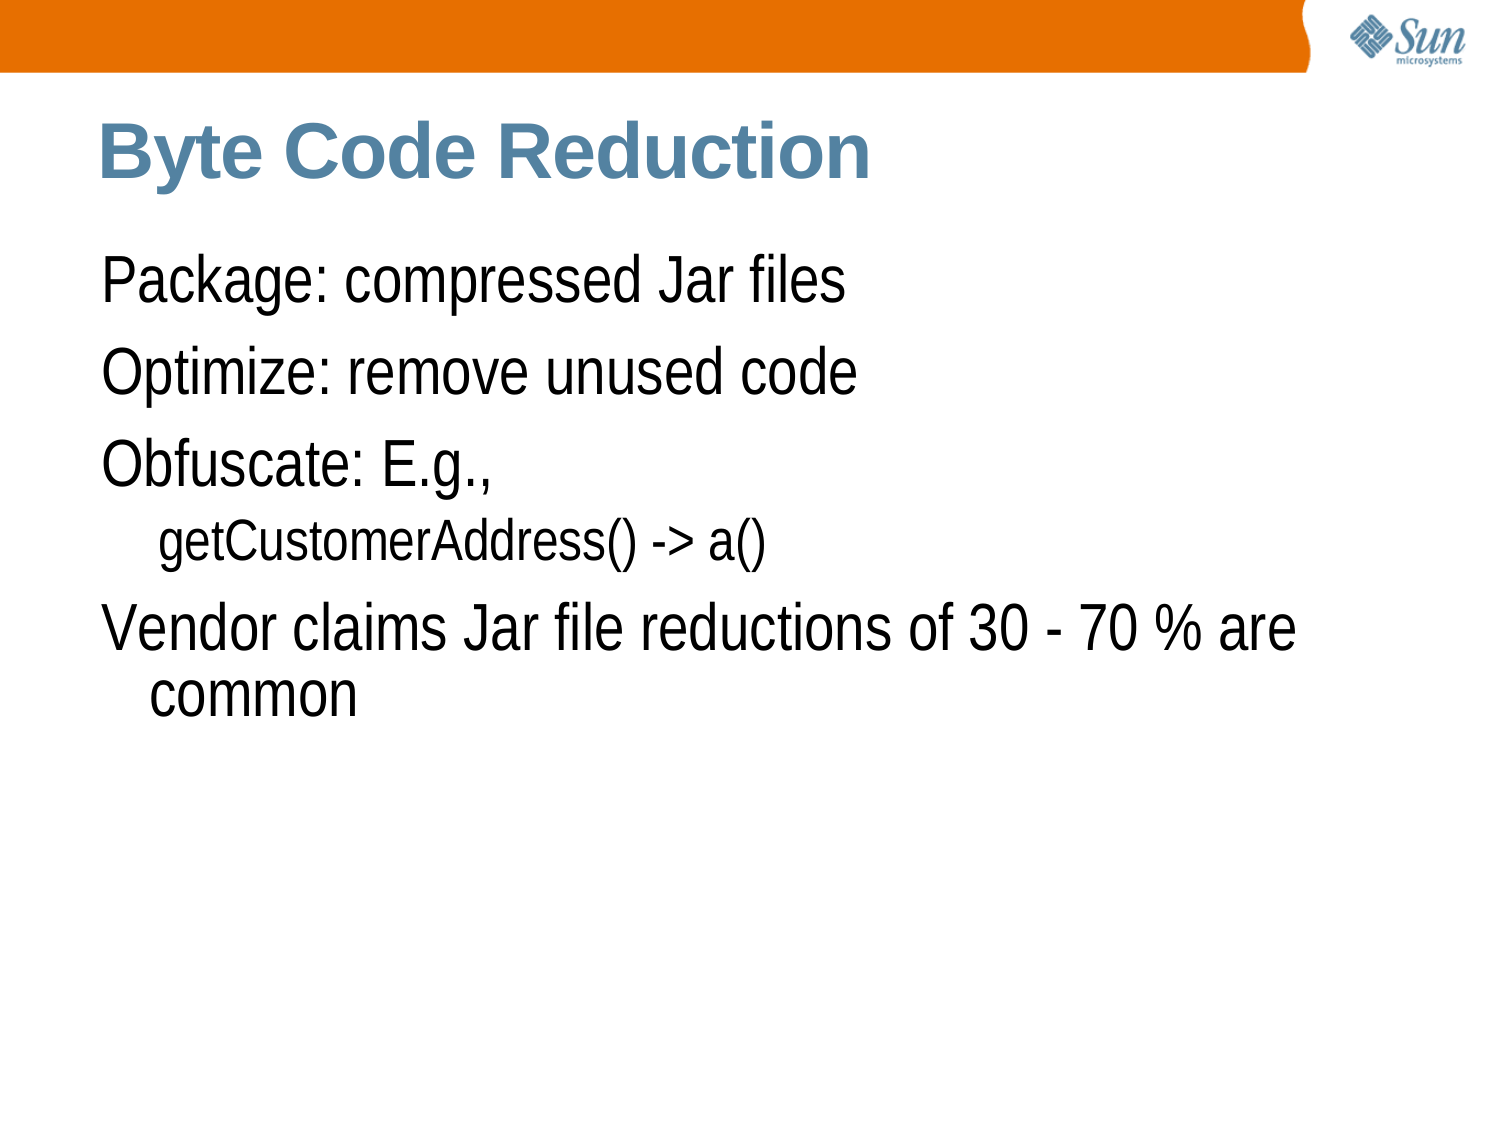

# Byte Code Reduction
Package: compressed Jar files
Optimize: remove unused code
Obfuscate: E.g.,
getCustomerAddress() -> a()
Vendor claims Jar file reductions of 30 - 70 % are common